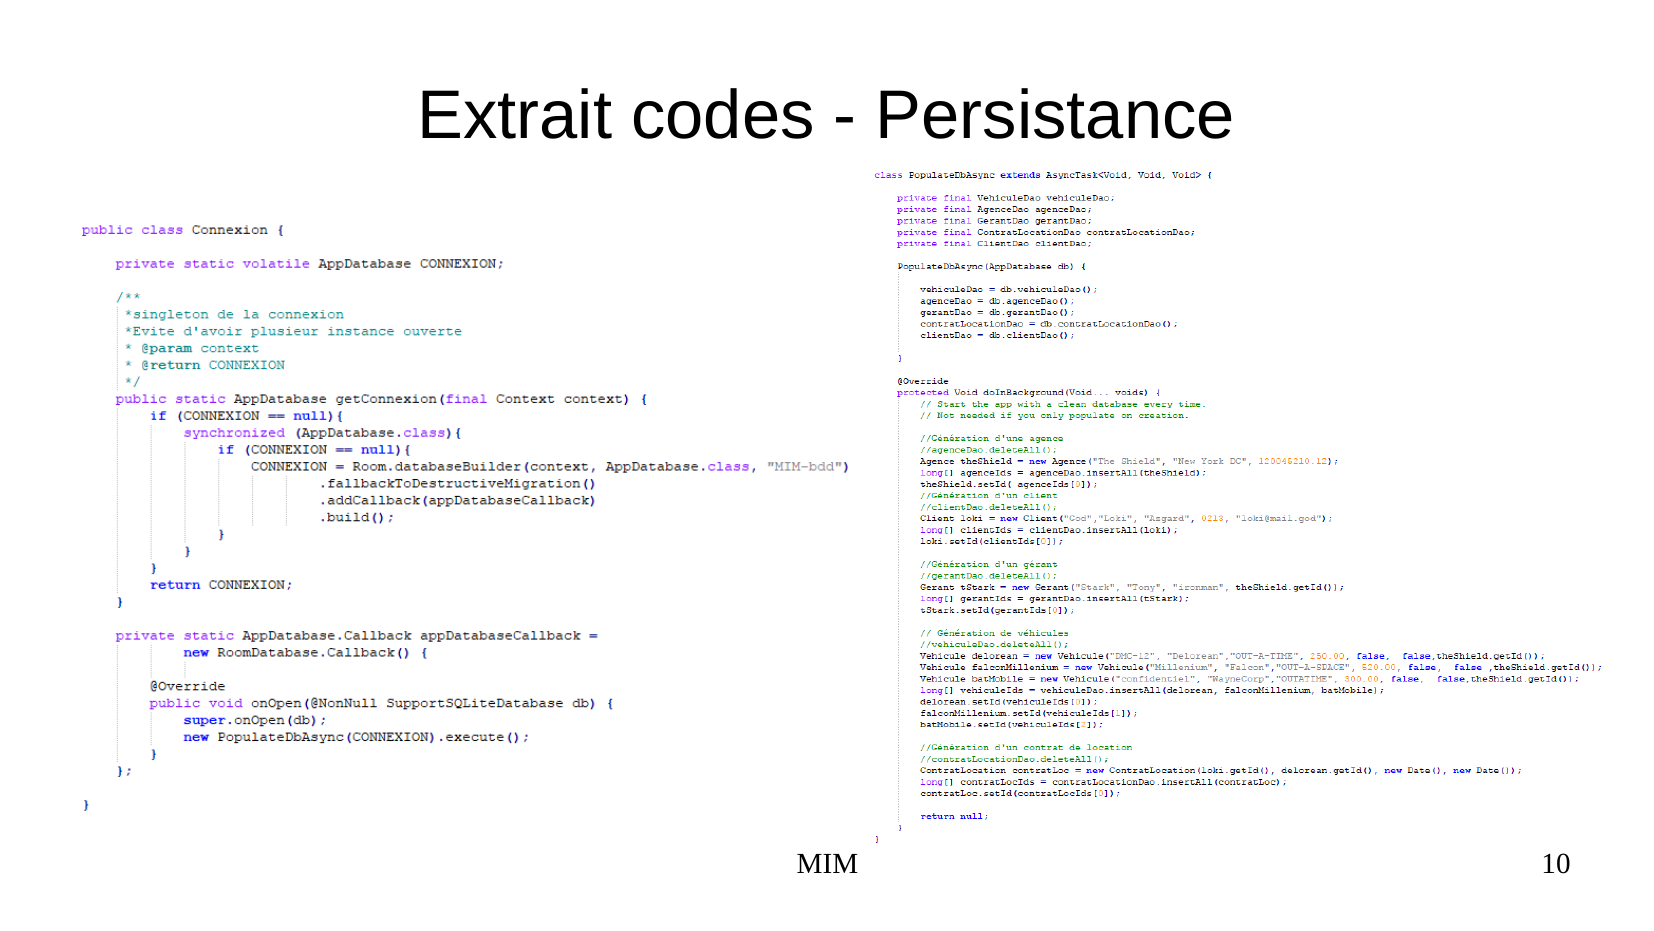

# Extrait codes - Persistance
MIM
10